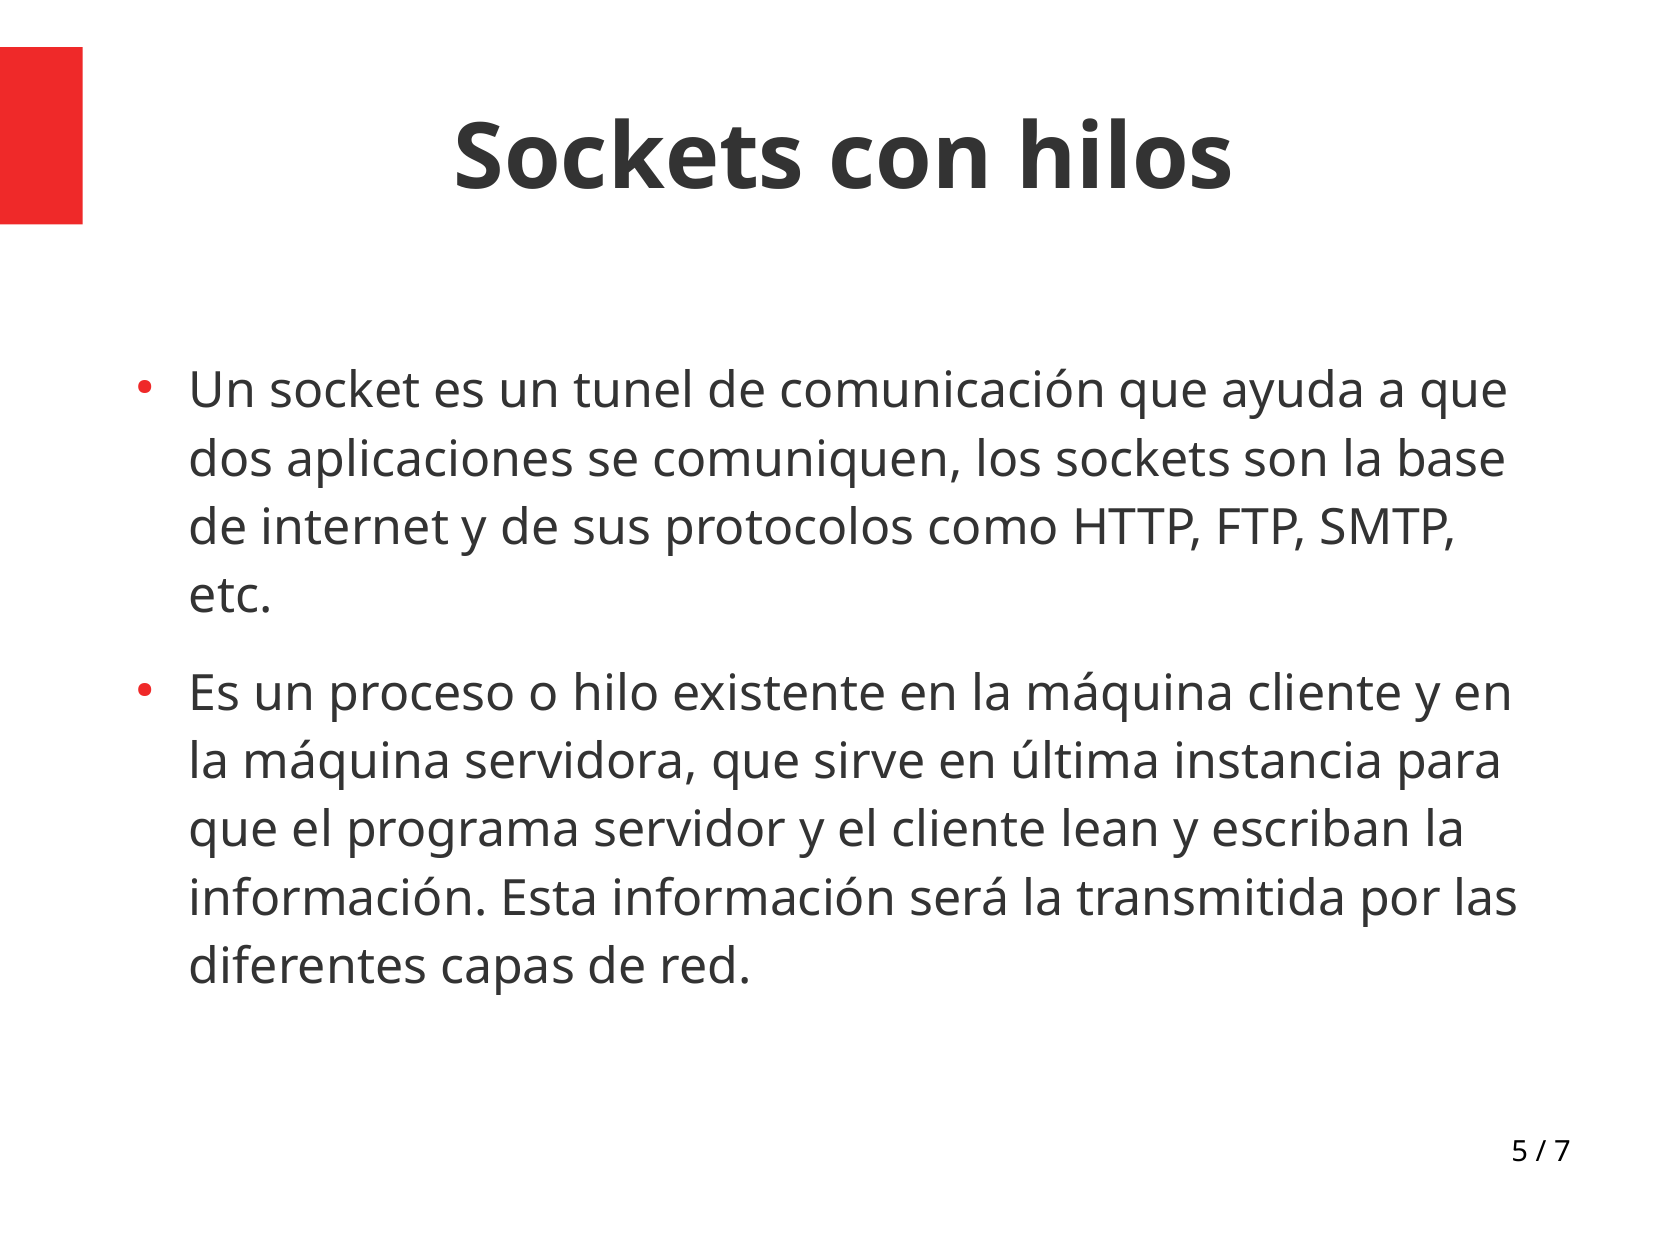

# Sockets con hilos
Un socket es un tunel de comunicación que ayuda a que dos aplicaciones se comuniquen, los sockets son la base de internet y de sus protocolos como HTTP, FTP, SMTP, etc.
Es un proceso o hilo existente en la máquina cliente y en la máquina servidora, que sirve en última instancia para que el programa servidor y el cliente lean y escriban la información. Esta información será la transmitida por las diferentes capas de red.
5